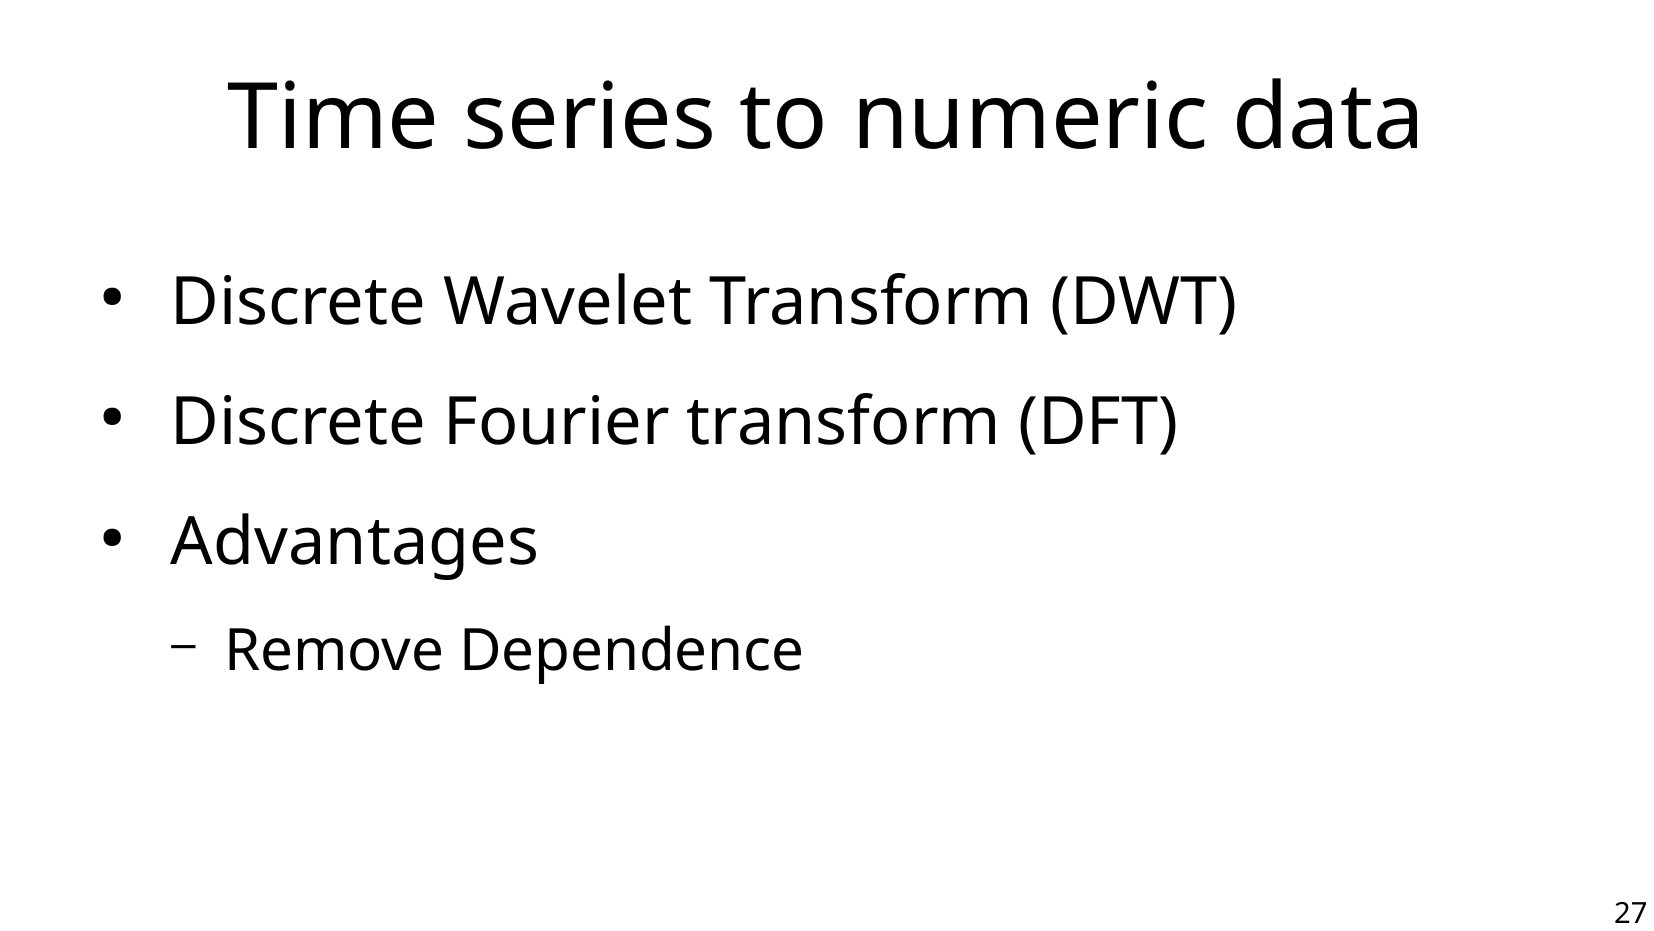

# Time series to numeric data
 Discrete Wavelet Transform (DWT)
 Discrete Fourier transform (DFT)
 Advantages
Remove Dependence
27